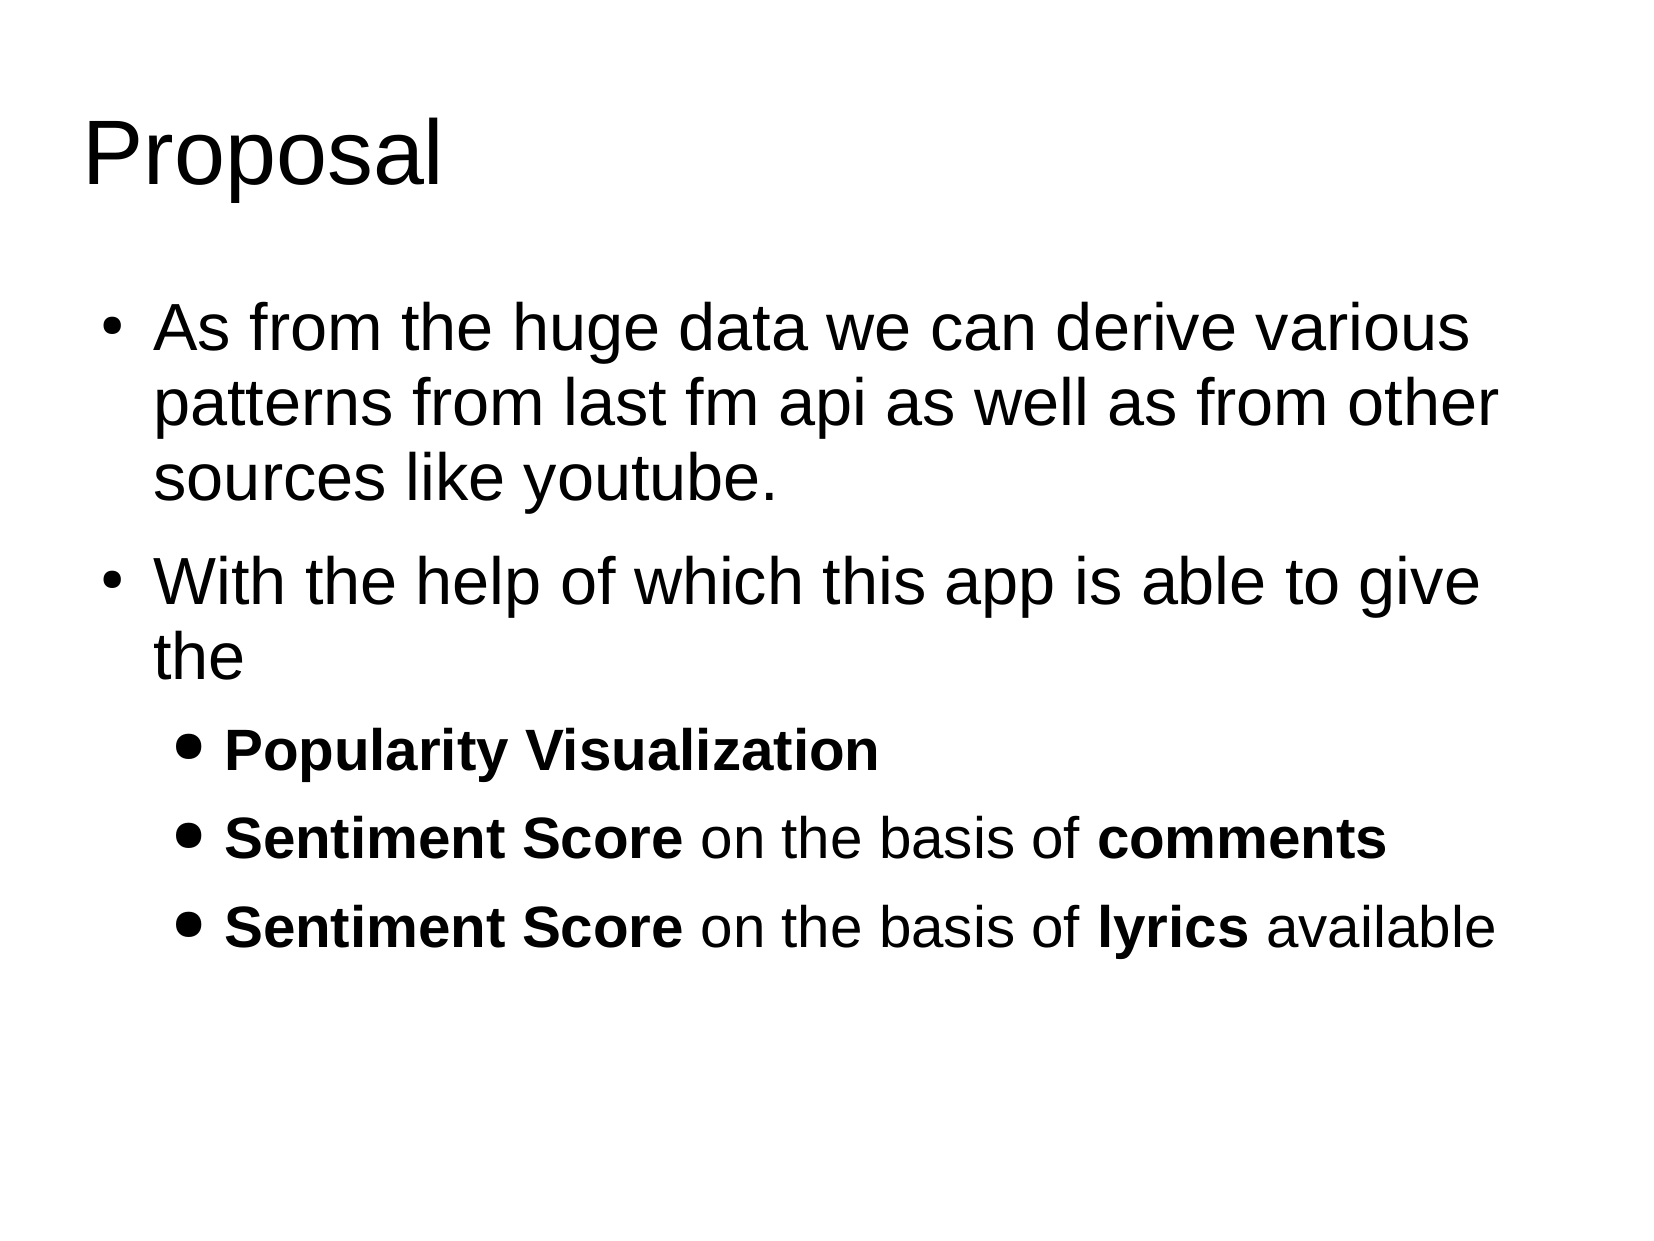

# Proposal
As from the huge data we can derive various patterns from last fm api as well as from other sources like youtube.
With the help of which this app is able to give the
Popularity Visualization
Sentiment Score on the basis of comments
Sentiment Score on the basis of lyrics available